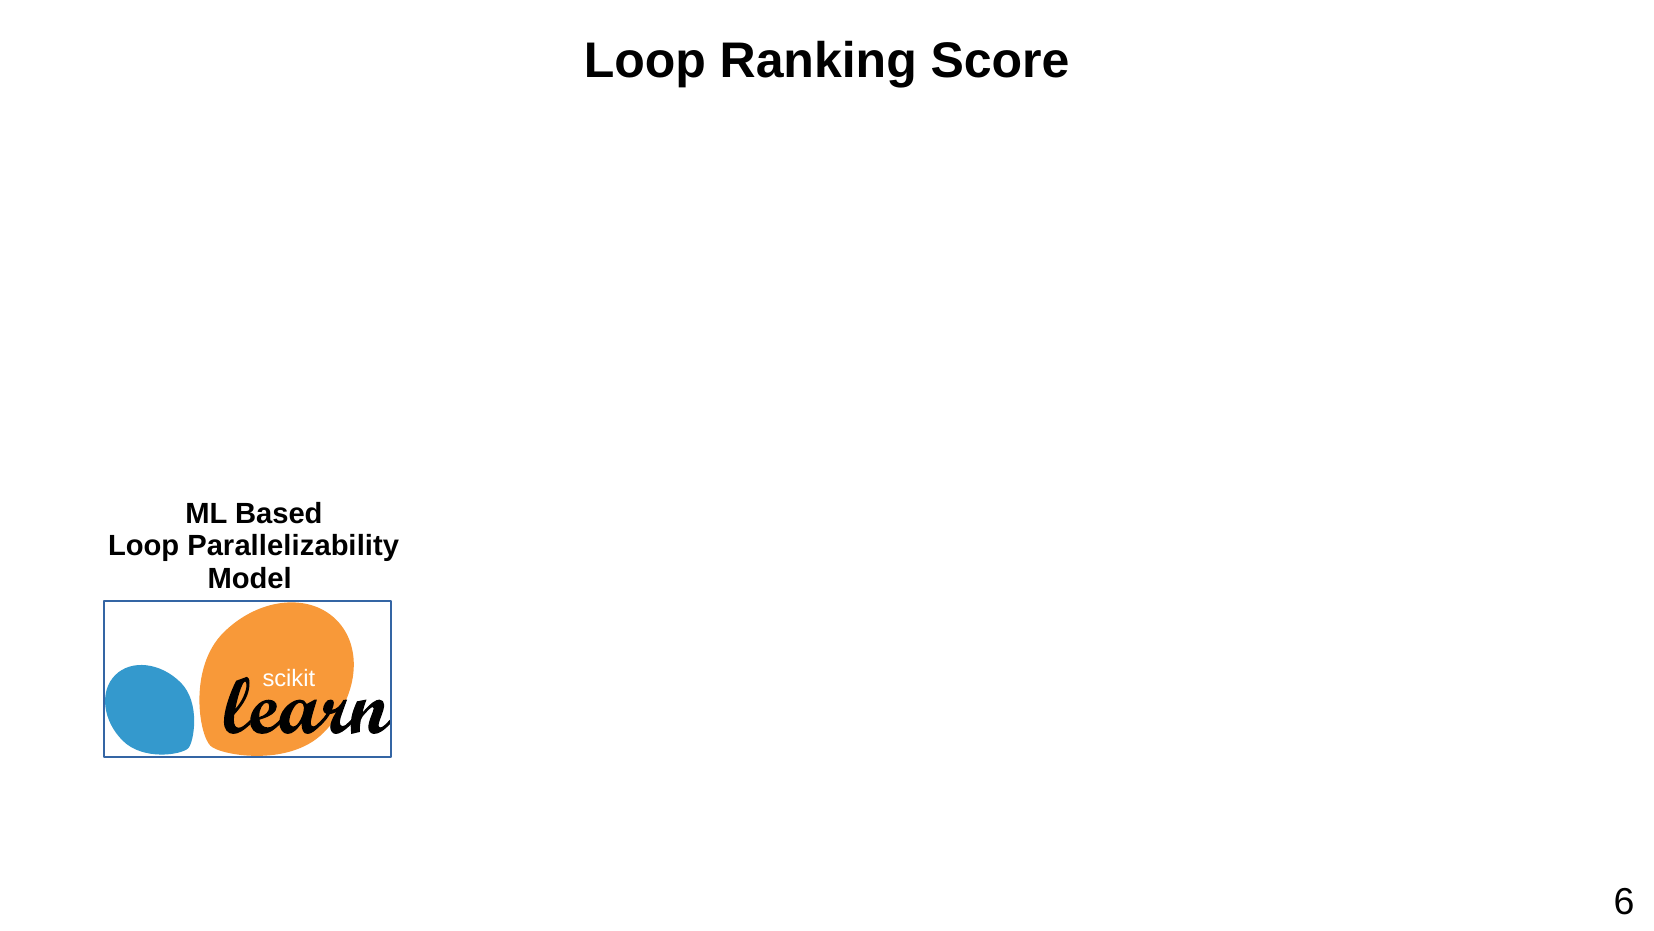

Loop Ranking Score
ML Based
Loop Parallelizability Model
6